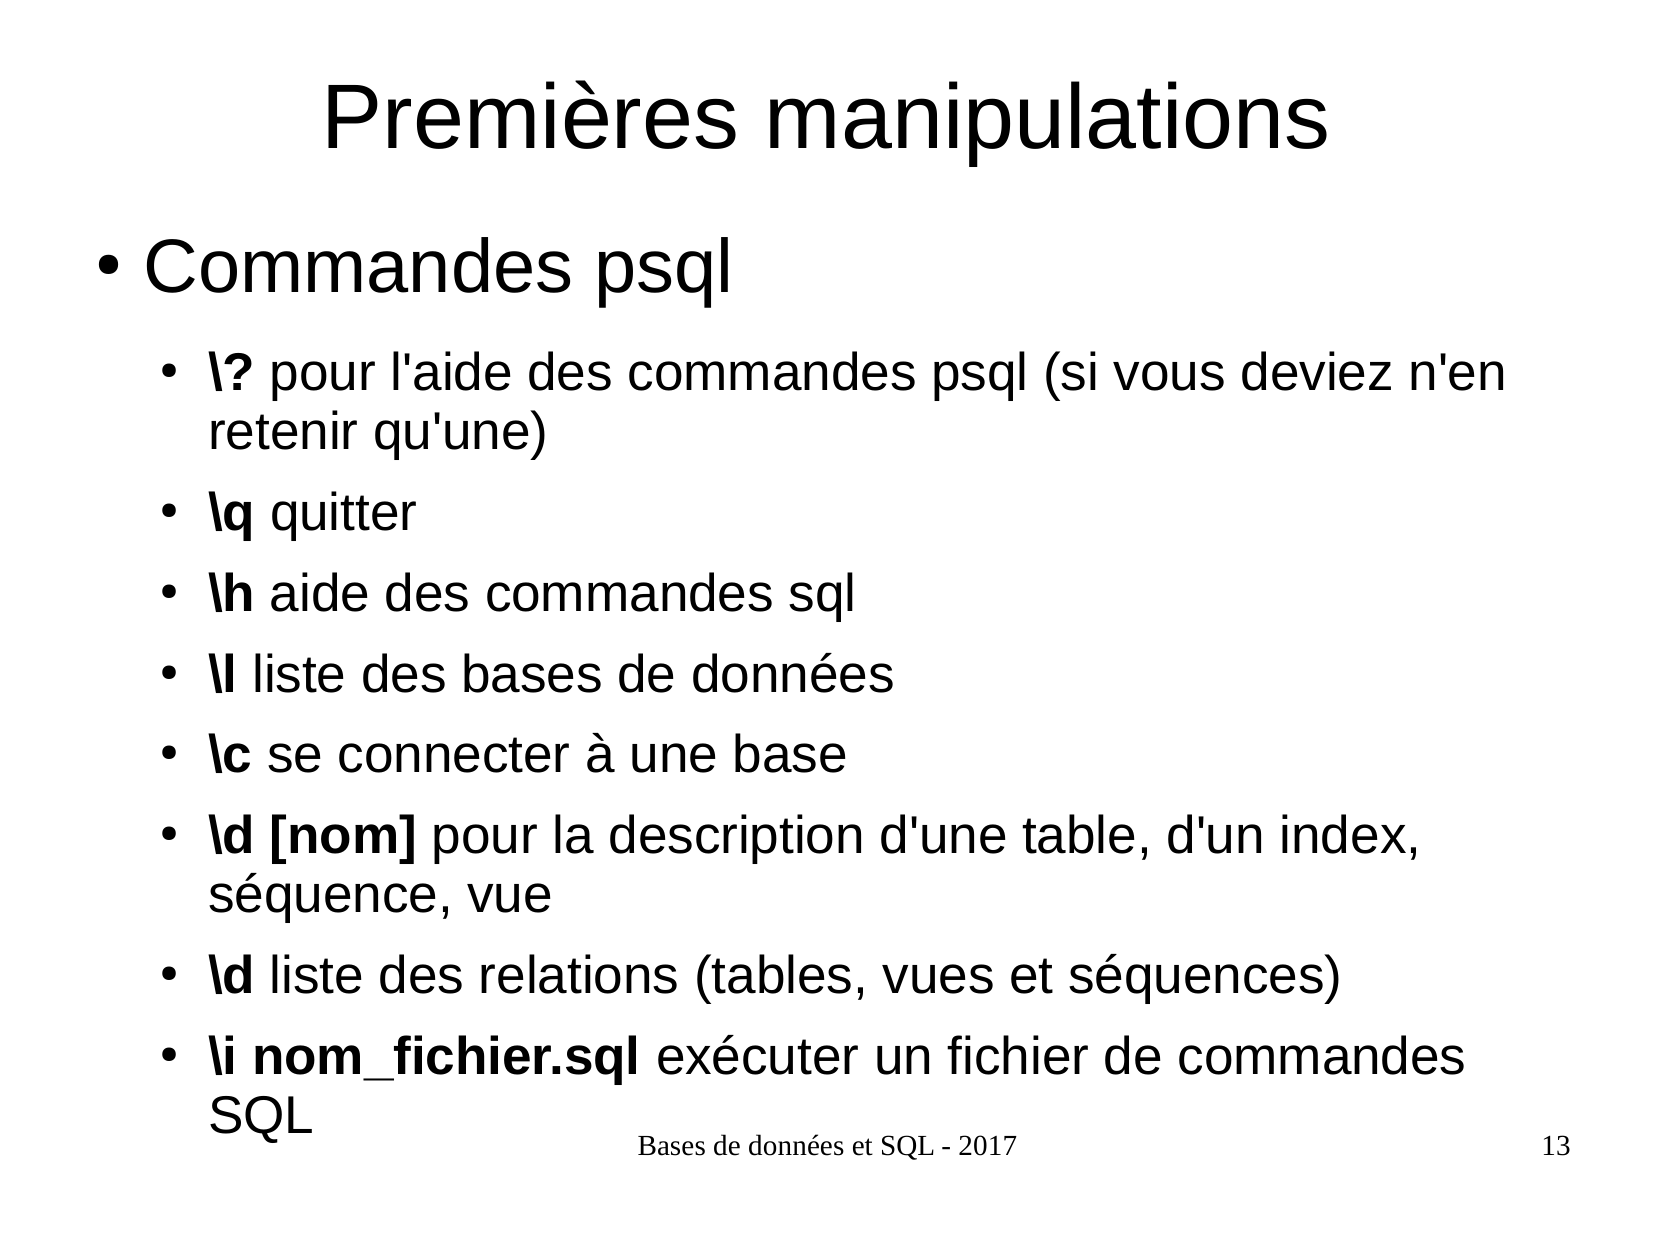

# Premières manipulations
Commandes psql
\? pour l'aide des commandes psql (si vous deviez n'en retenir qu'une)
\q quitter
\h aide des commandes sql
\l liste des bases de données
\c se connecter à une base
\d [nom] pour la description d'une table, d'un index, séquence, vue
\d liste des relations (tables, vues et séquences)
\i nom_fichier.sql exécuter un fichier de commandes SQL
Bases de données et SQL - 2017
13